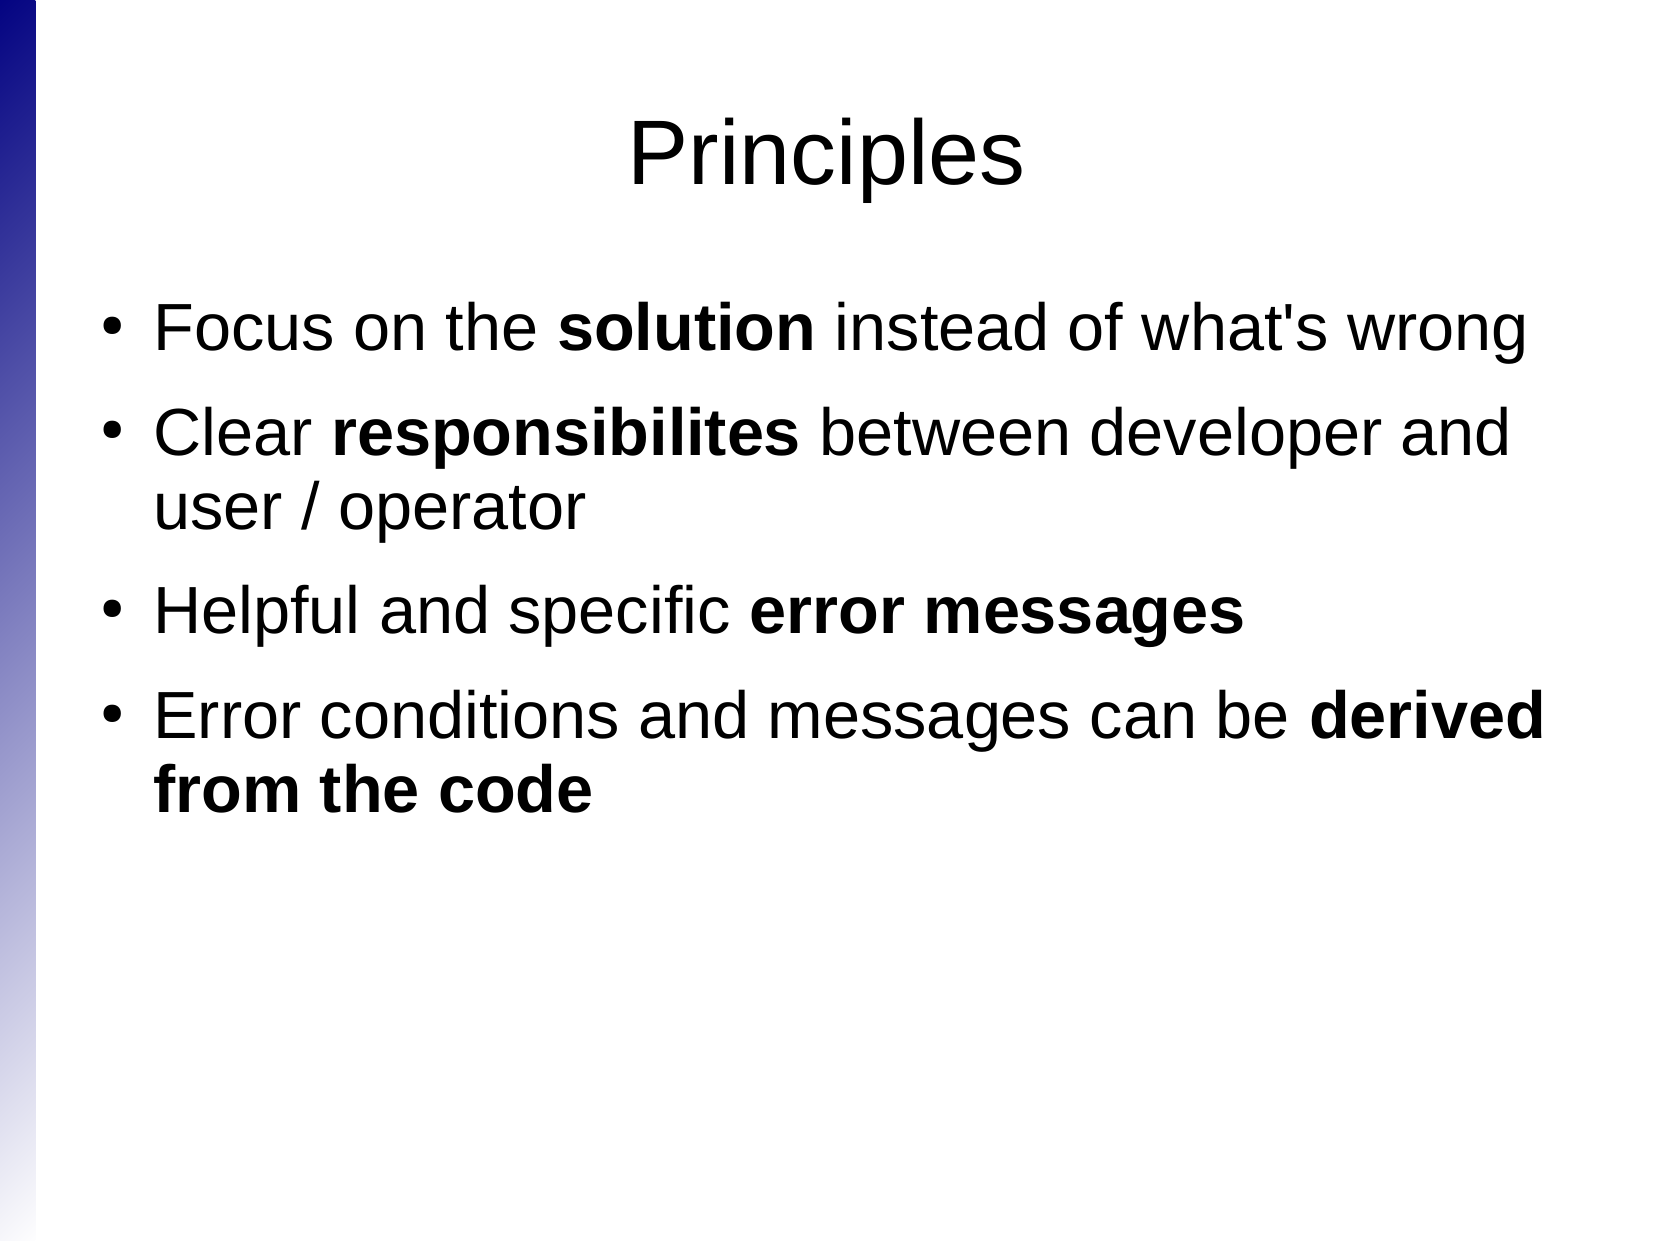

# Principles
Focus on the solution instead of what's wrong
Clear responsibilites between developer and user / operator
Helpful and specific error messages
Error conditions and messages can be derived from the code